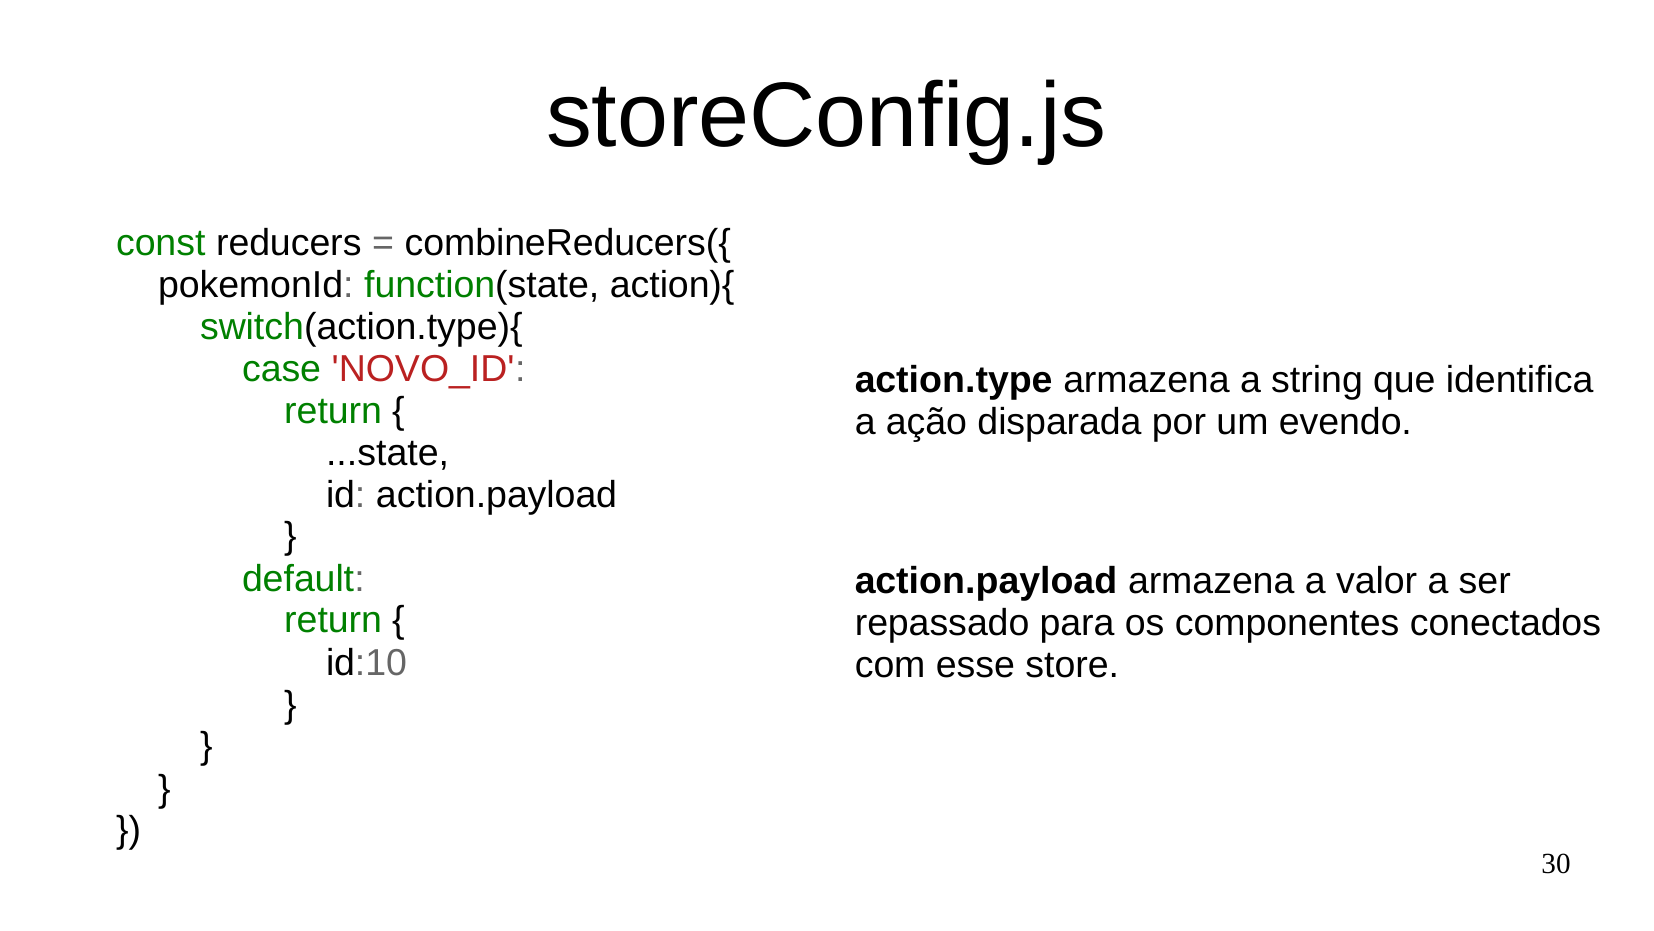

# storeConfig.js
const reducers = combineReducers({
 pokemonId: function(state, action){
 switch(action.type){
 case 'NOVO_ID':
 return {
 ...state,
 id: action.payload
 }
 default:
 return {
 id:10
 }
 }
 }
})
action.type armazena a string que identifica
a ação disparada por um evendo.
action.payload armazena a valor a ser
repassado para os componentes conectados
com esse store.
30